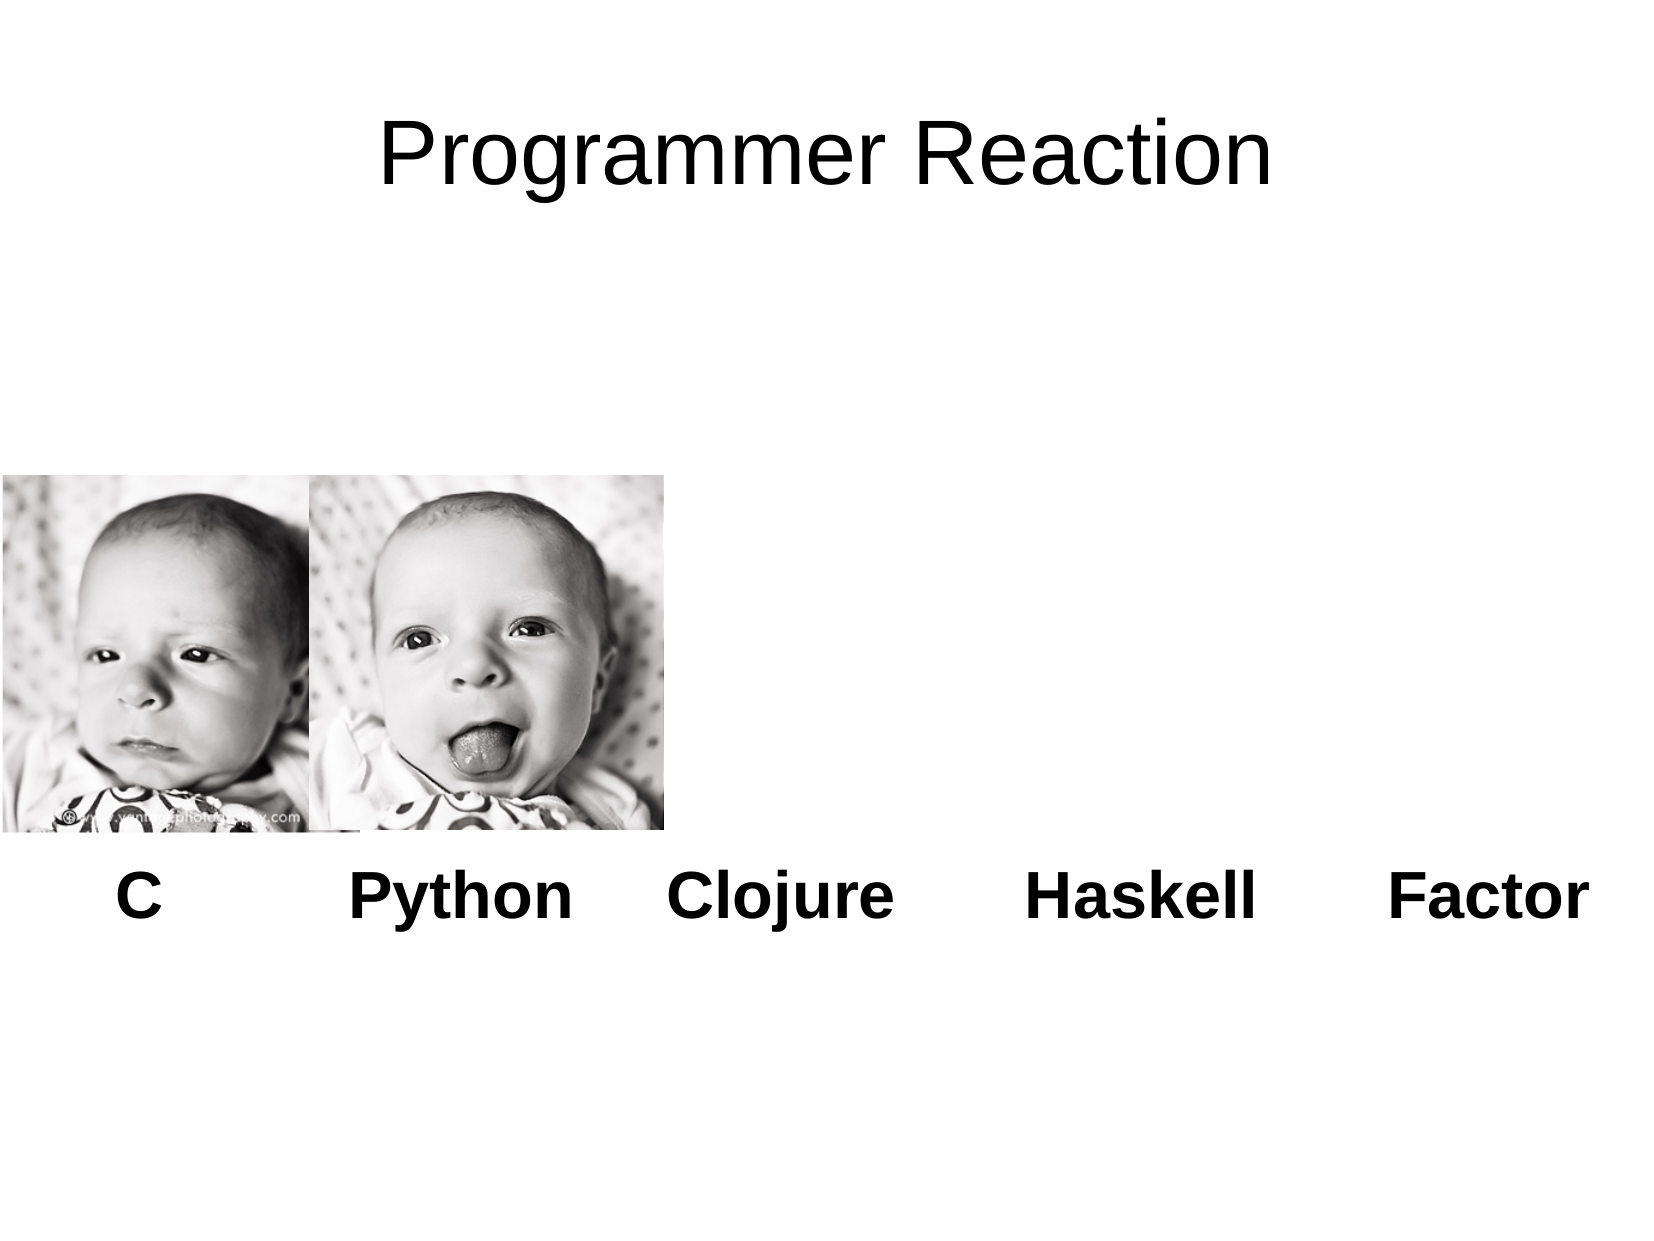

# Programmer Reaction
 C Python Clojure Haskell Factor